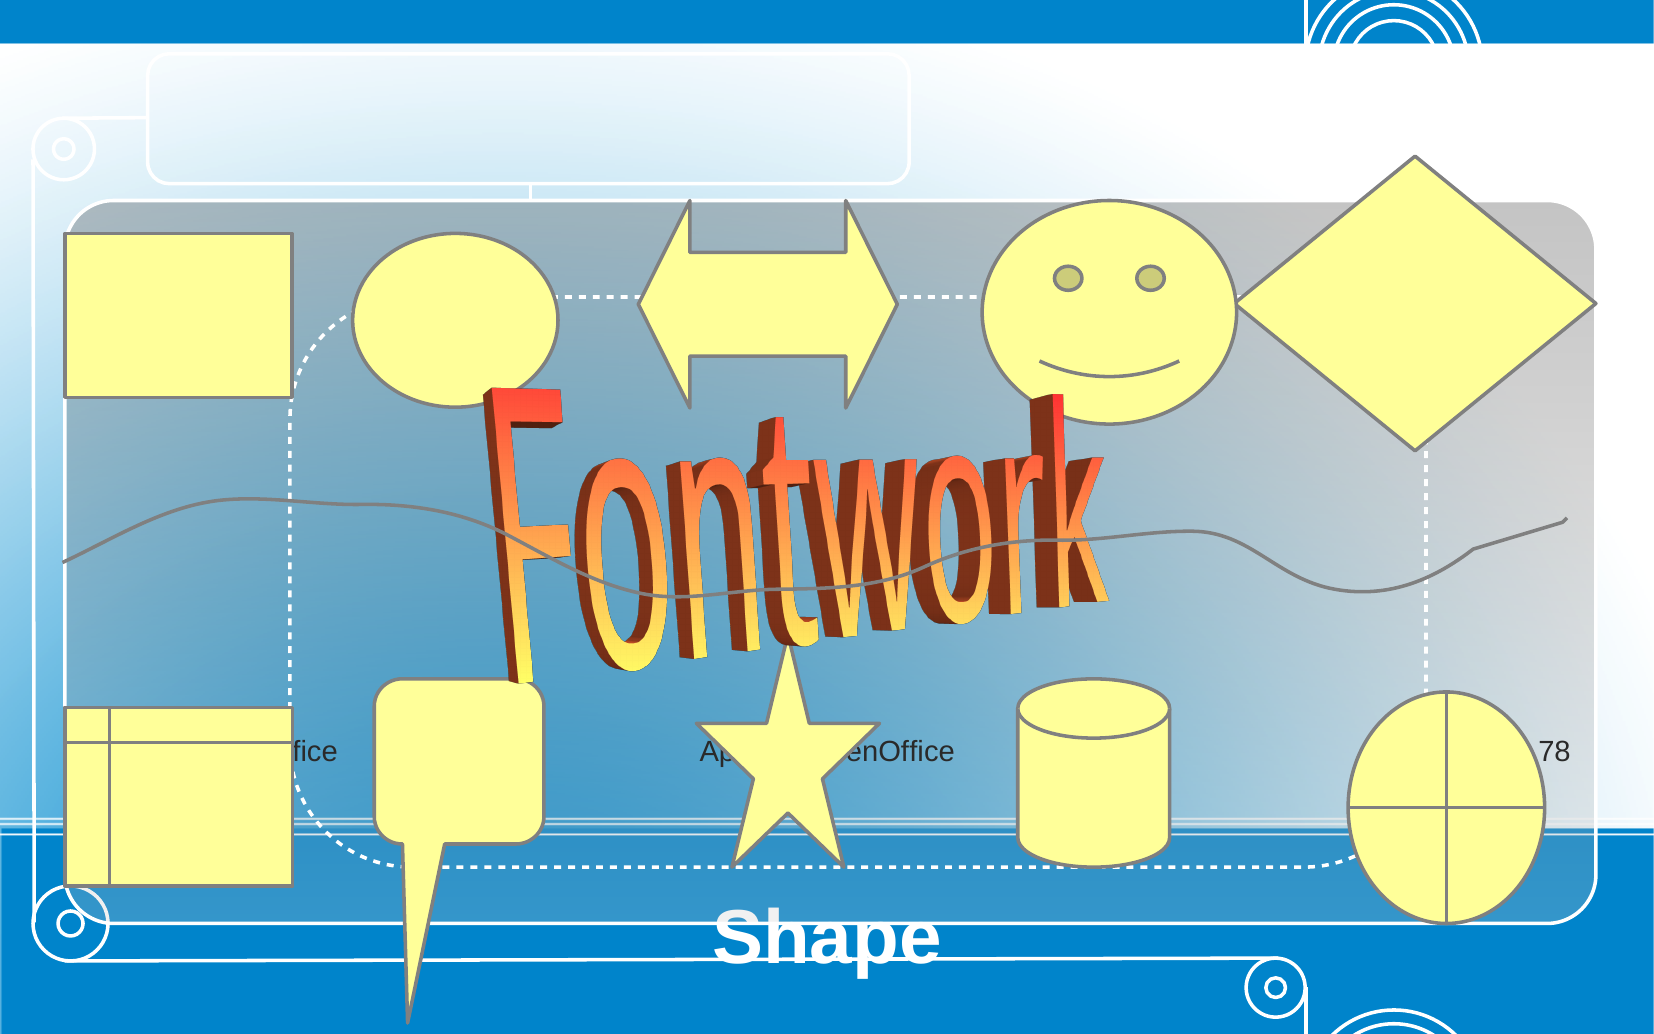

Fontwork
Apache OpenOffice
Apache OpenOffice
78
# Shape